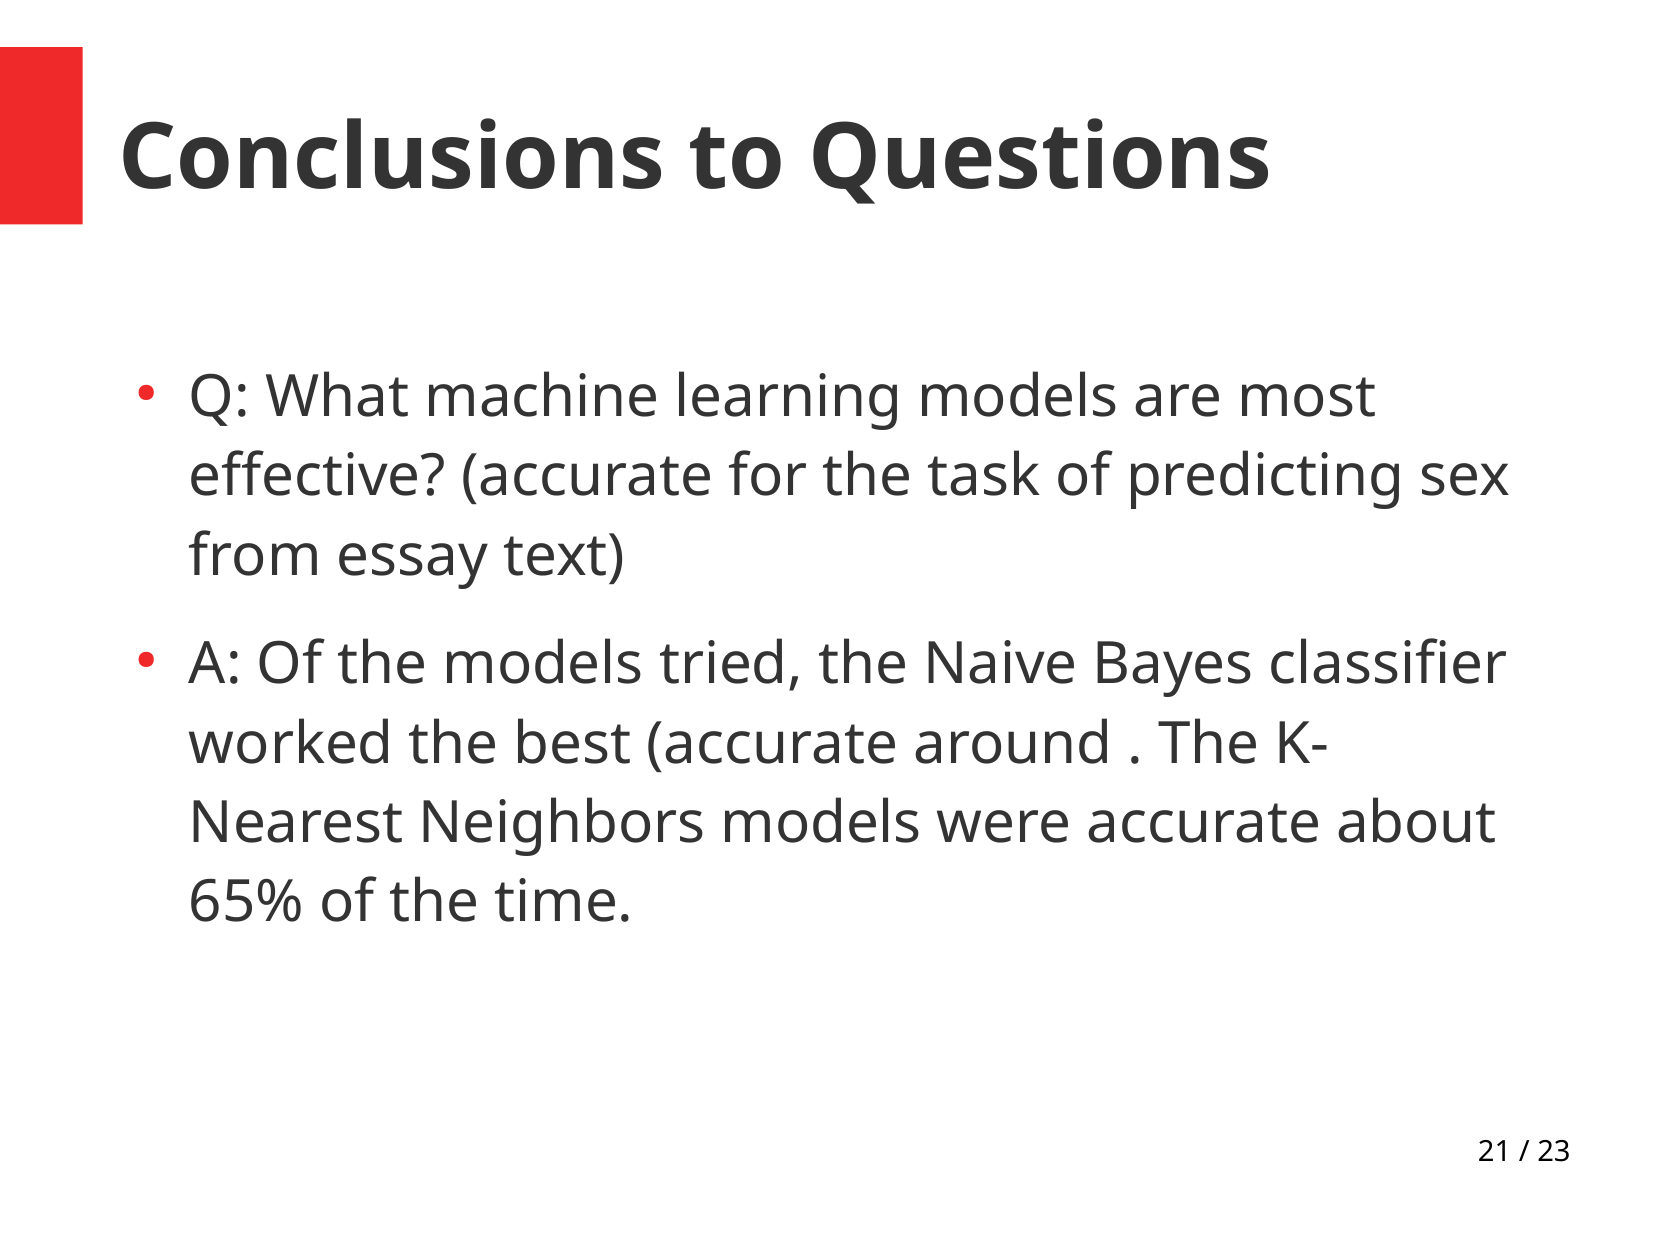

# Conclusions to Questions
Q: What machine learning models are most effective? (accurate for the task of predicting sex from essay text)
A: Of the models tried, the Naive Bayes classifier worked the best (accurate around . The K-Nearest Neighbors models were accurate about 65% of the time.
21